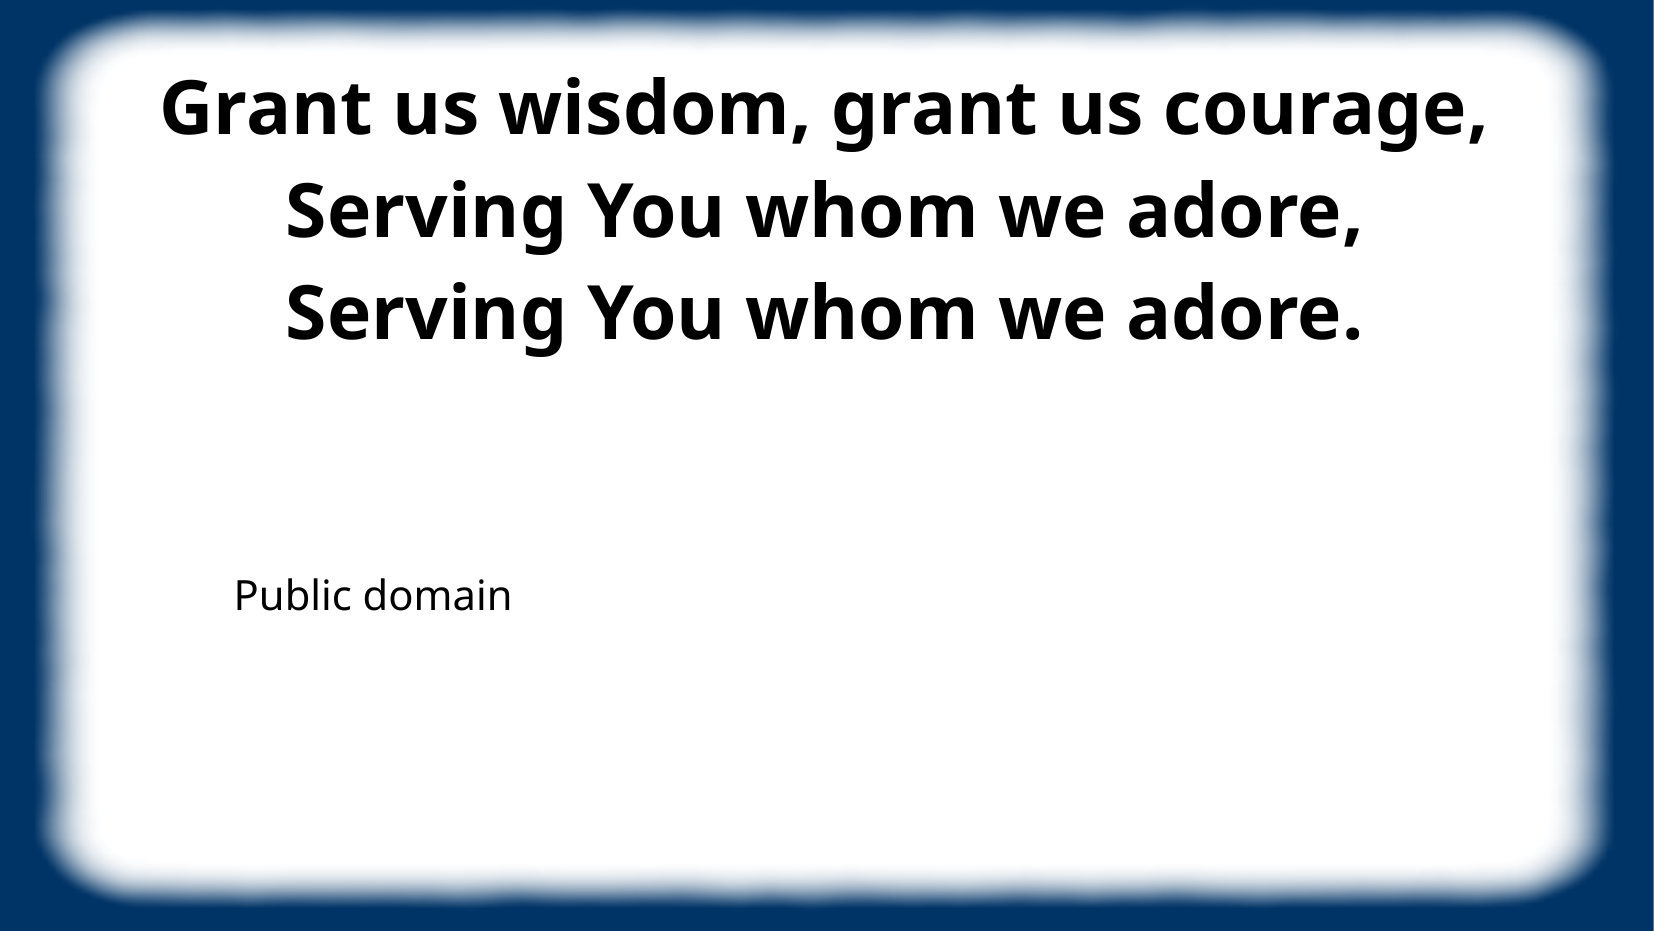

Grant us wisdom, grant us courage,
Serving You whom we adore,
Serving You whom we adore.
 Public domain